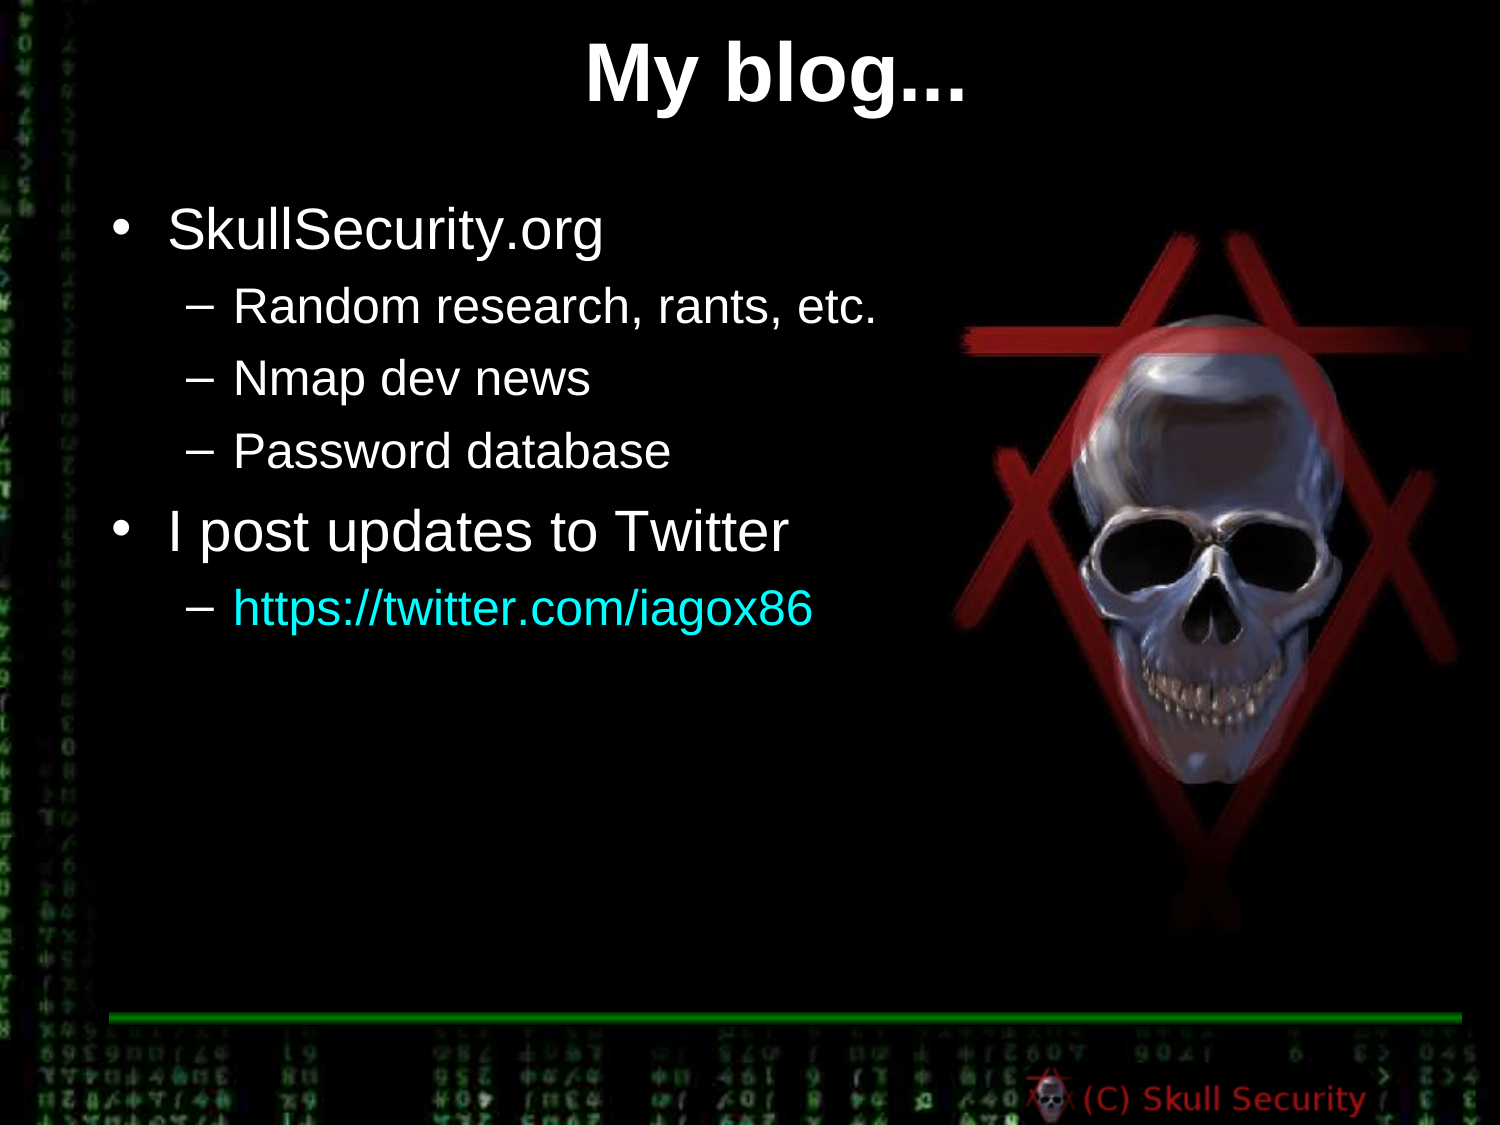

# My blog...
SkullSecurity.org
Random research, rants, etc.
Nmap dev news
Password database
I post updates to Twitter
https://twitter.com/iagox86